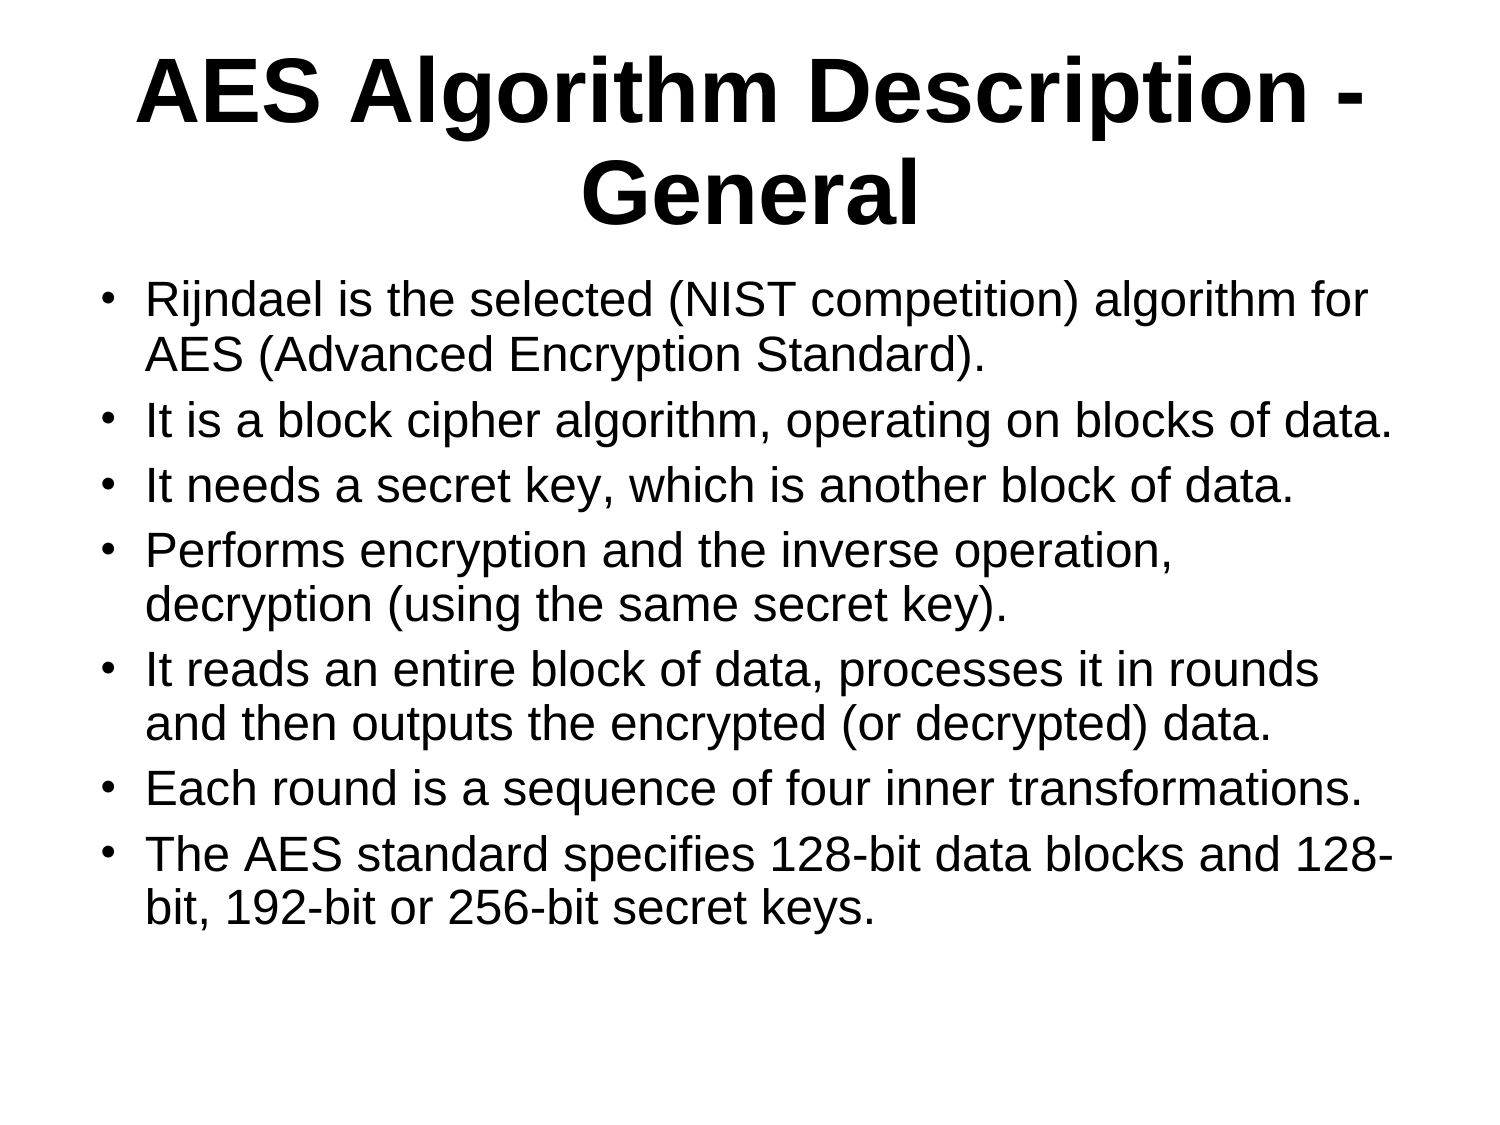

# AES Algorithm Description - General
Rijndael is the selected (NIST competition) algorithm for AES (Advanced Encryption Standard).
It is a block cipher algorithm, operating on blocks of data.
It needs a secret key, which is another block of data.
Performs encryption and the inverse operation, decryption (using the same secret key).
It reads an entire block of data, processes it in rounds and then outputs the encrypted (or decrypted) data.
Each round is a sequence of four inner transformations.
The AES standard specifies 128-bit data blocks and 128-bit, 192-bit or 256-bit secret keys.